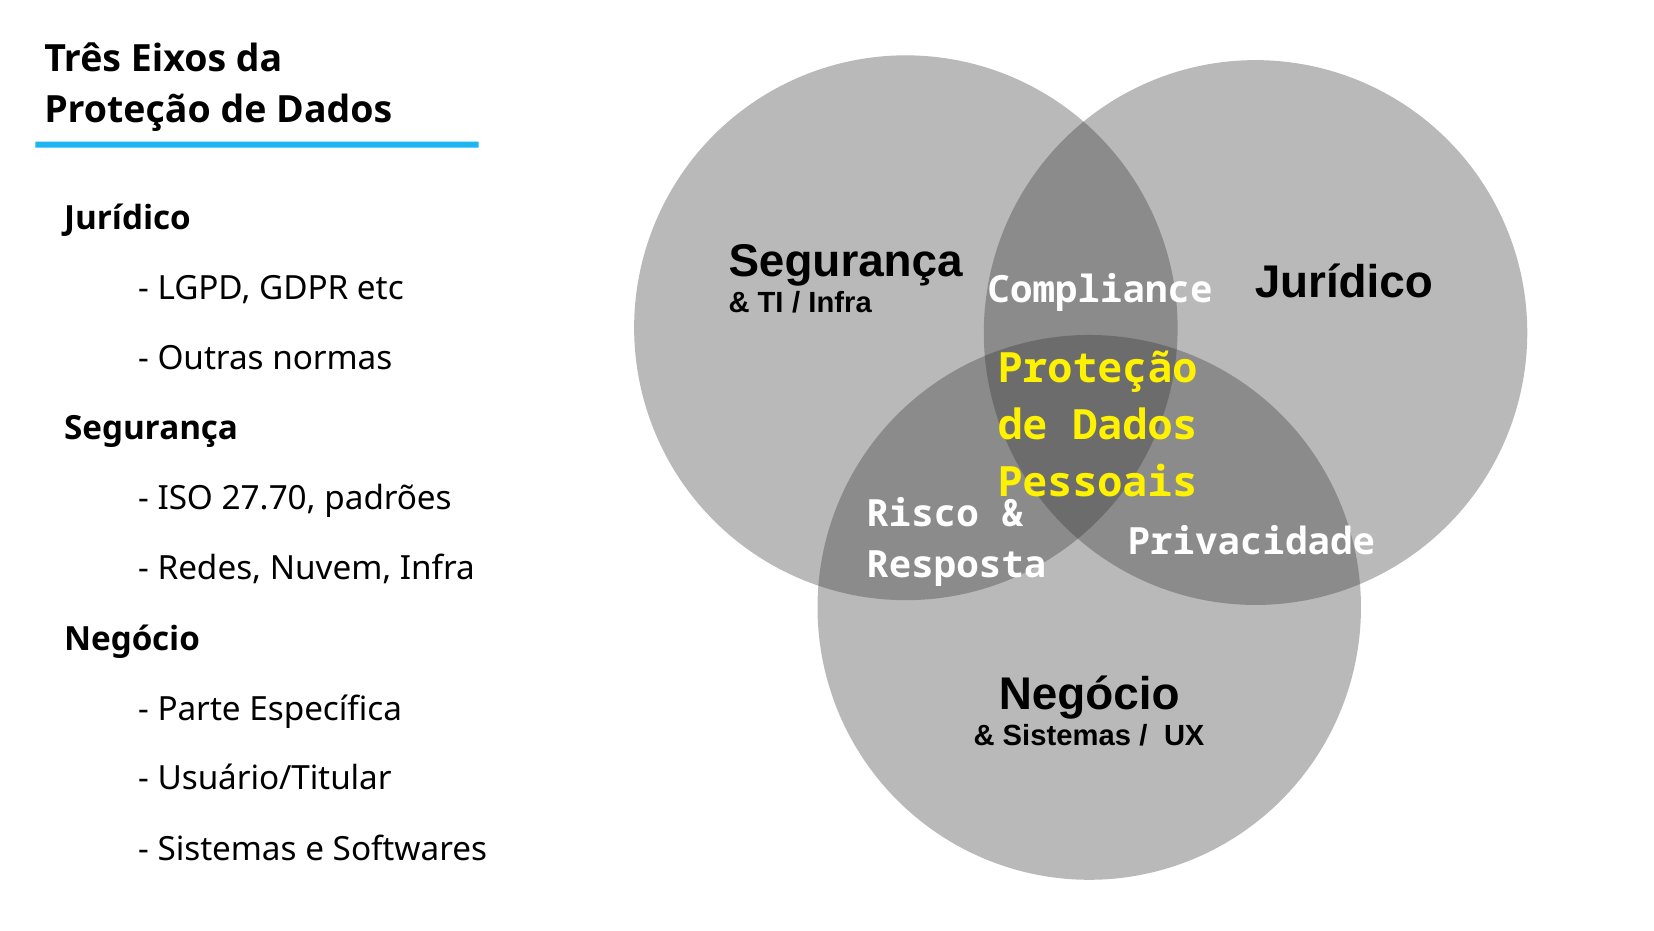

Três Eixos da
Proteção de Dados
Segurança
& TI / Infra
Jurídico
Jurídico
	- LGPD, GDPR etc
	- Outras normas
Segurança
	- ISO 27.70, padrões
	- Redes, Nuvem, Infra
Negócio
	- Parte Específica
	- Usuário/Titular
	- Sistemas e Softwares
Compliance
Proteção
de Dados
Pessoais
Negócio
& Sistemas / UX
Risco &
Resposta
Privacidade